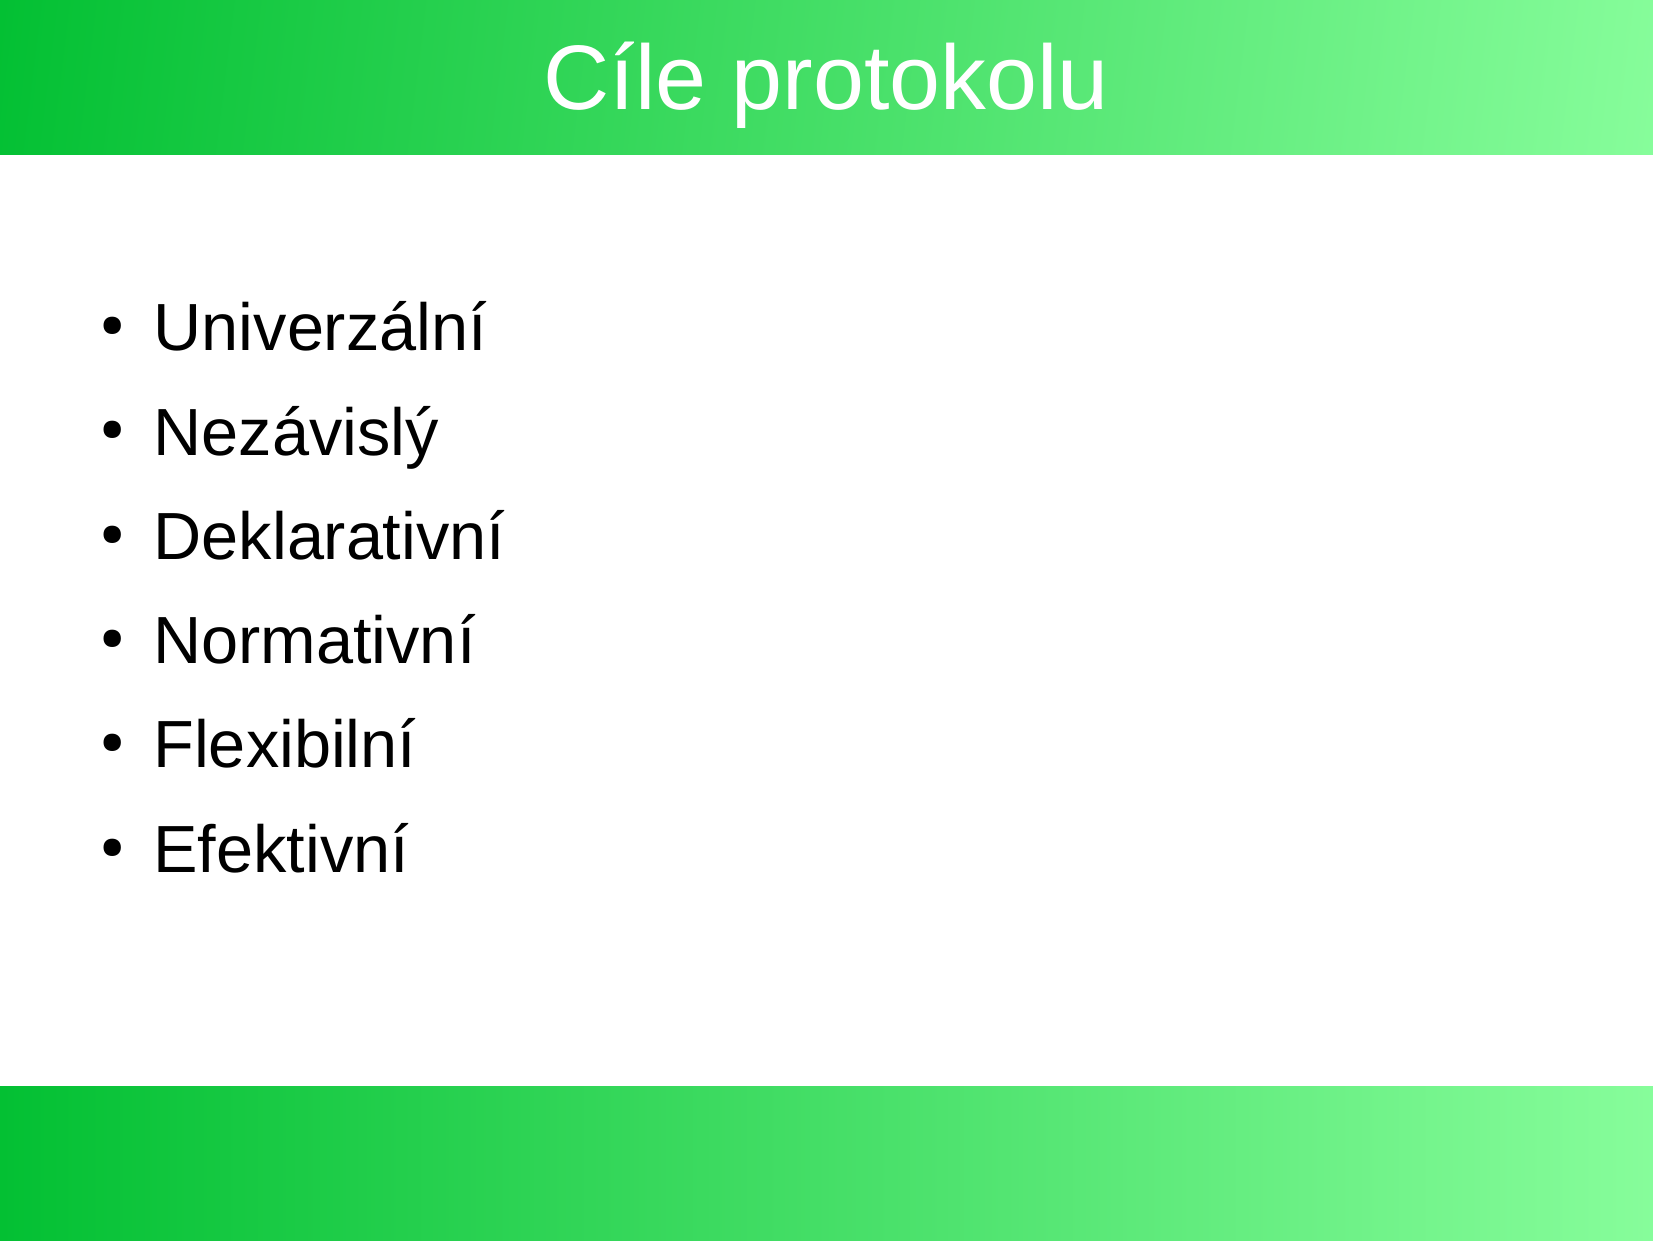

# Cíle protokolu
Univerzální
Nezávislý
Deklarativní
Normativní
Flexibilní
Efektivní